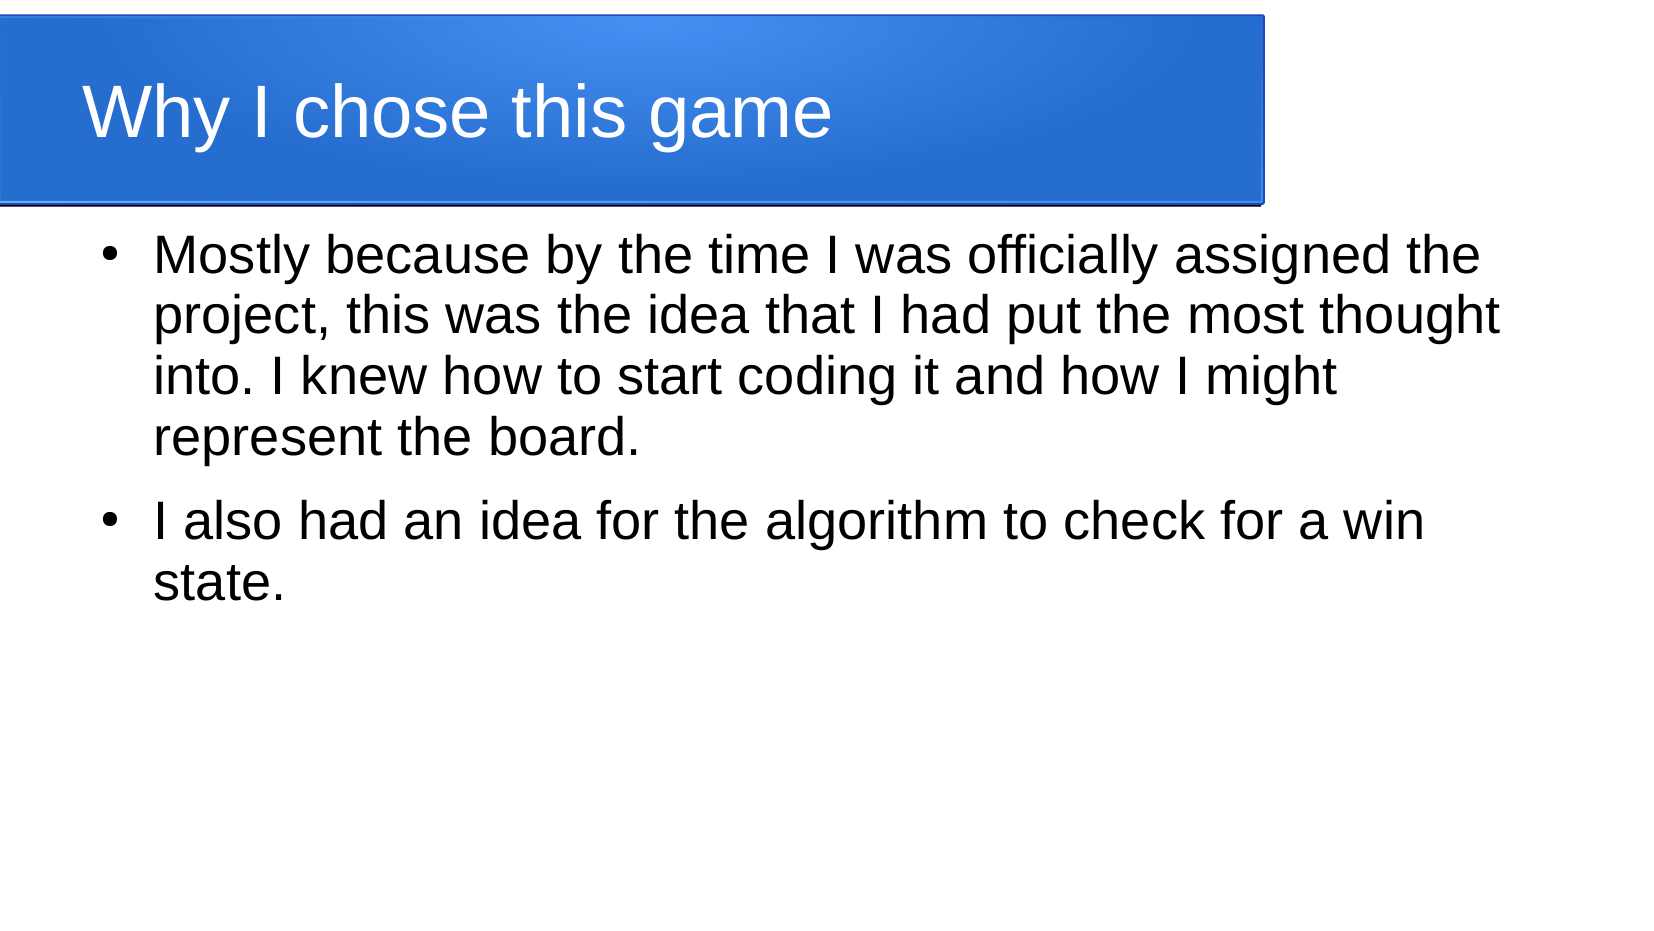

# Why I chose this game
Mostly because by the time I was officially assigned the project, this was the idea that I had put the most thought into. I knew how to start coding it and how I might represent the board.
I also had an idea for the algorithm to check for a win state.